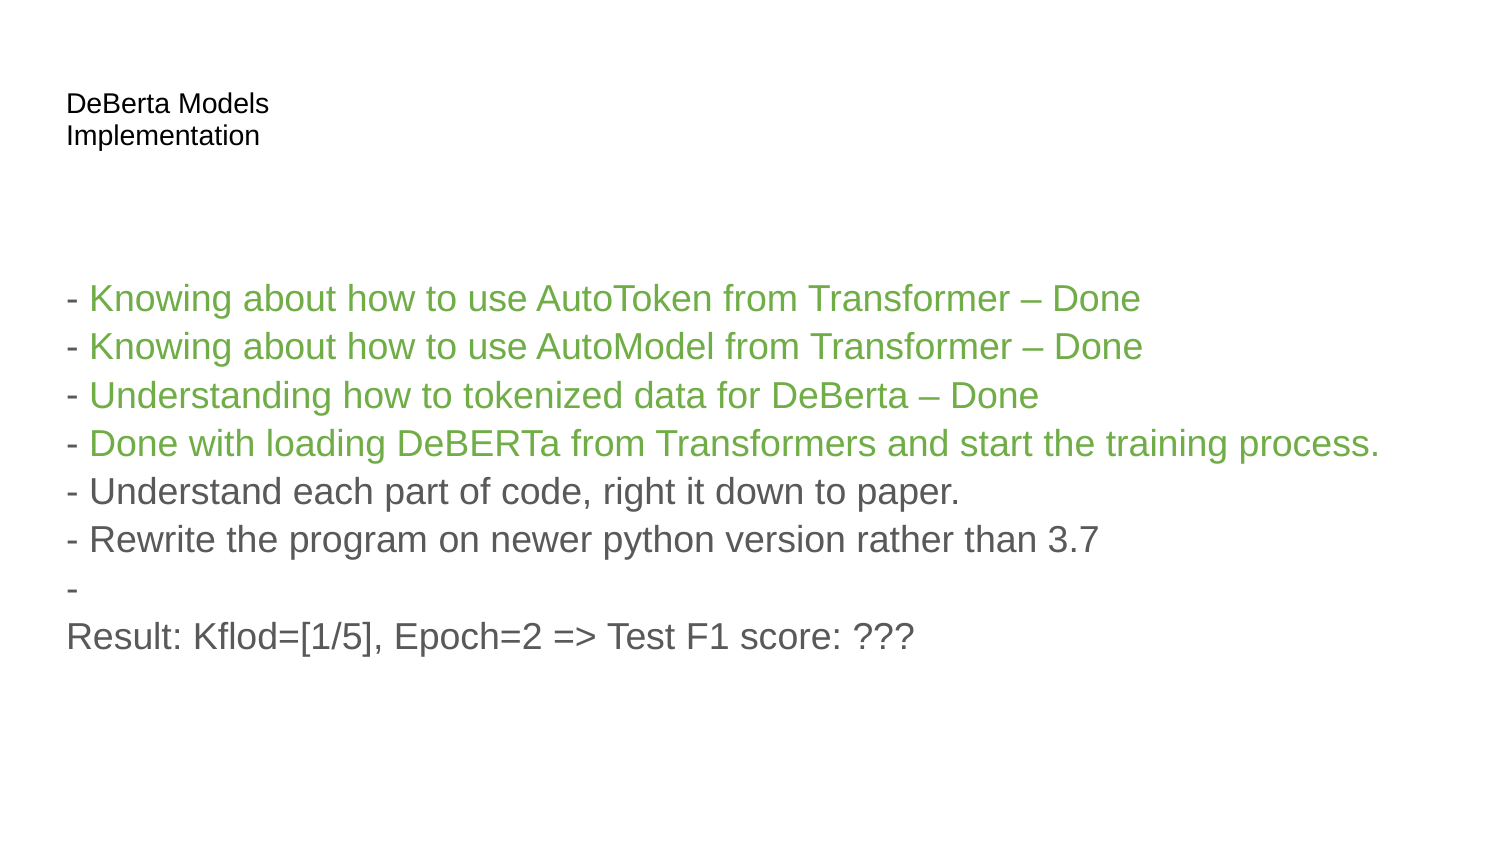

# DeBerta Models Implementation
 Knowing about how to use AutoToken from Transformer – Done
 Knowing about how to use AutoModel from Transformer – Done
 Understanding how to tokenized data for DeBerta – Done
 Done with loading DeBERTa from Transformers and start the training process.
 Understand each part of code, right it down to paper.
 Rewrite the program on newer python version rather than 3.7
Result: Kflod=[1/5], Epoch=2 => Test F1 score: ???